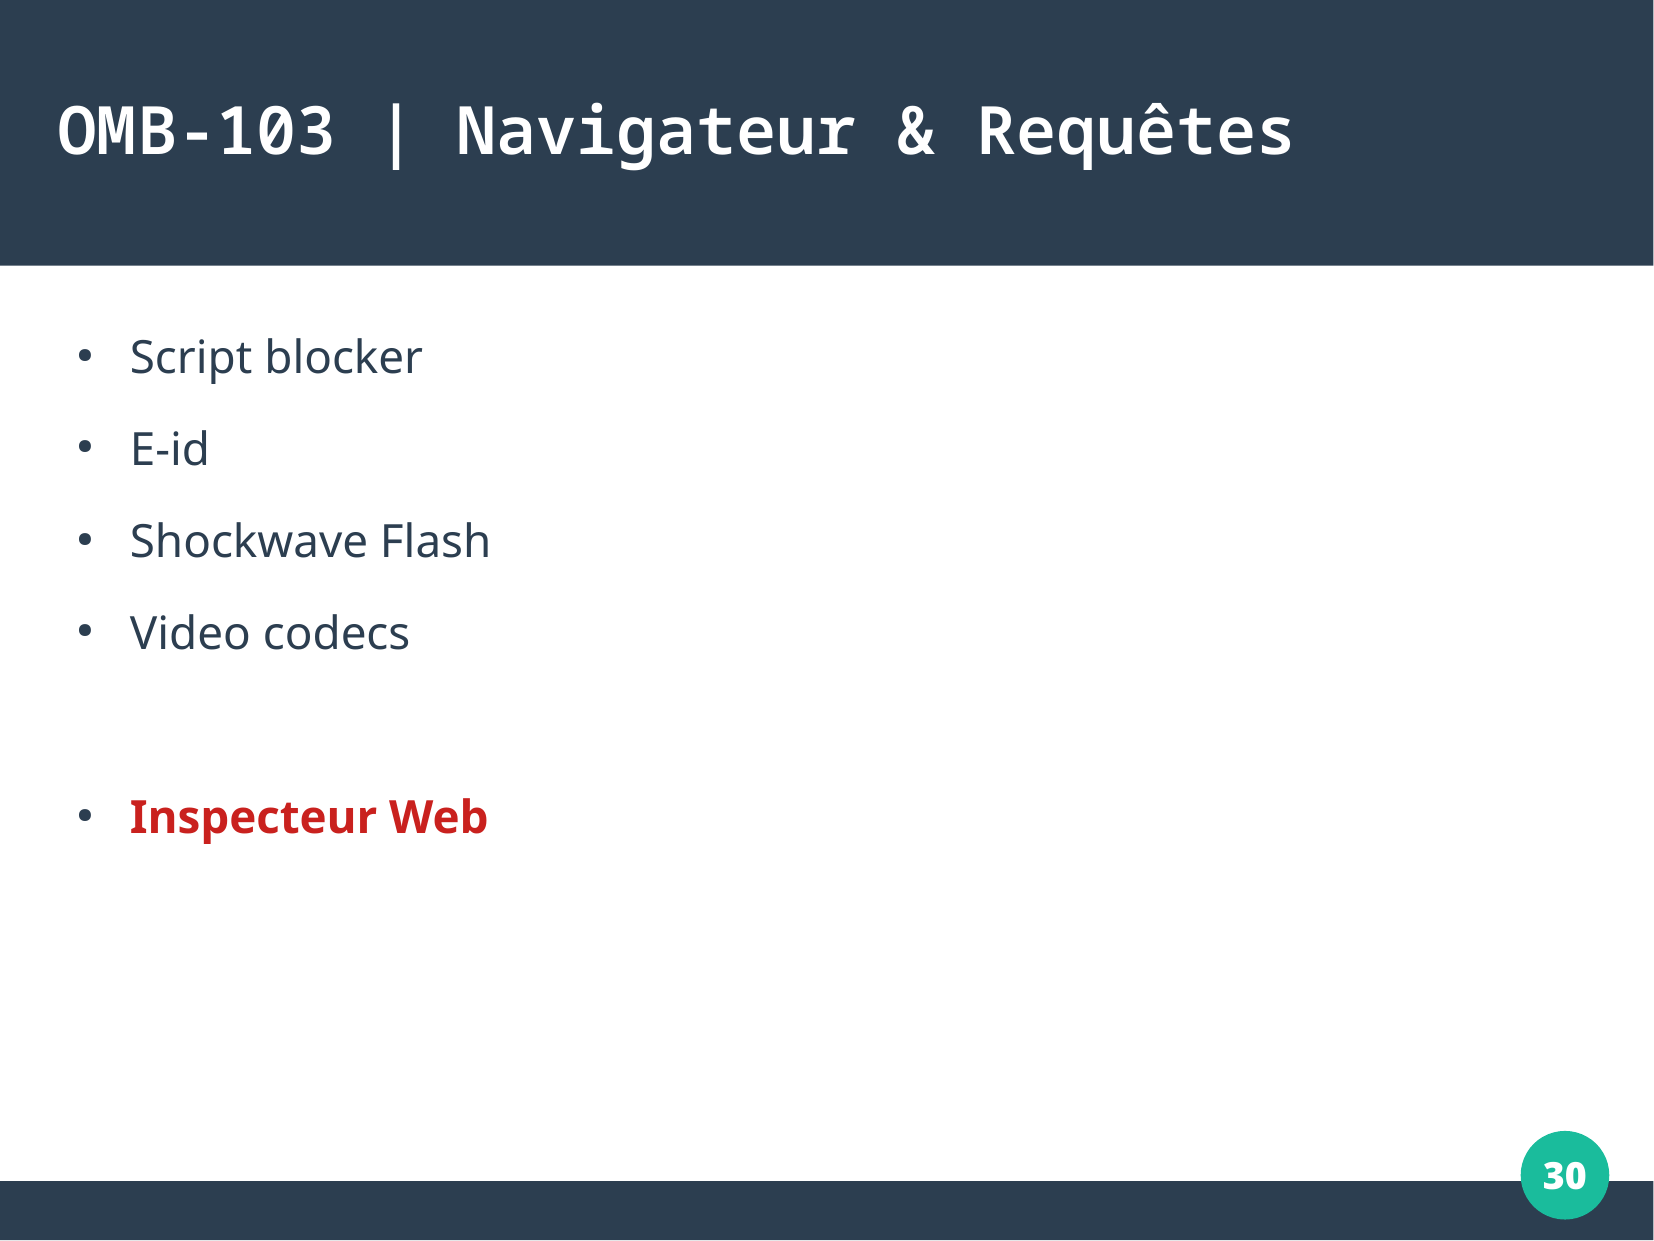

OMB-103 | Navigateur & Requêtes
# Script blocker
E-id
Shockwave Flash
Video codecs
Inspecteur Web
30